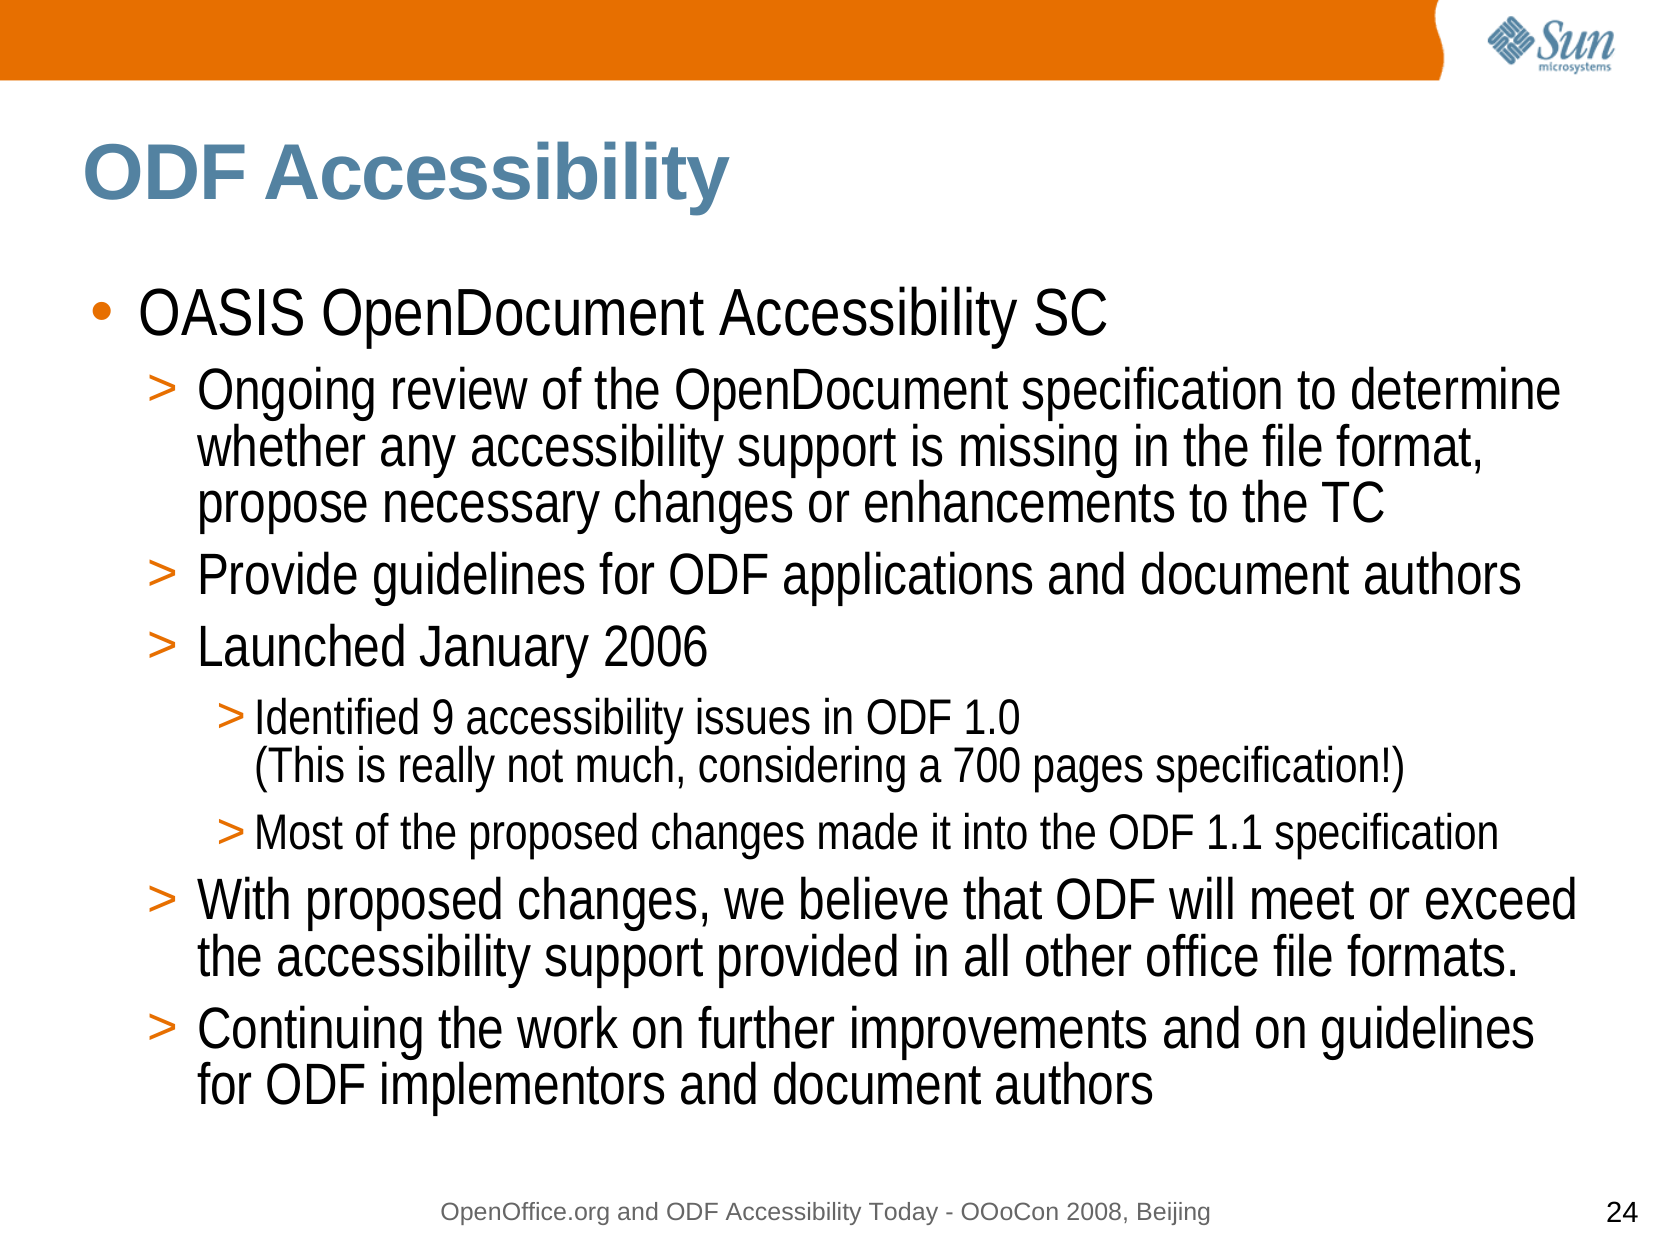

# ODF Accessibility
OASIS OpenDocument Accessibility SC
Ongoing review of the OpenDocument specification to determine whether any accessibility support is missing in the file format, propose necessary changes or enhancements to the TC
Provide guidelines for ODF applications and document authors
Launched January 2006
Identified 9 accessibility issues in ODF 1.0
(This is really not much, considering a 700 pages specification!)
Most of the proposed changes made it into the ODF 1.1 specification
With proposed changes, we believe that ODF will meet or exceed the accessibility support provided in all other office file formats.
Continuing the work on further improvements and on guidelines for ODF implementors and document authors